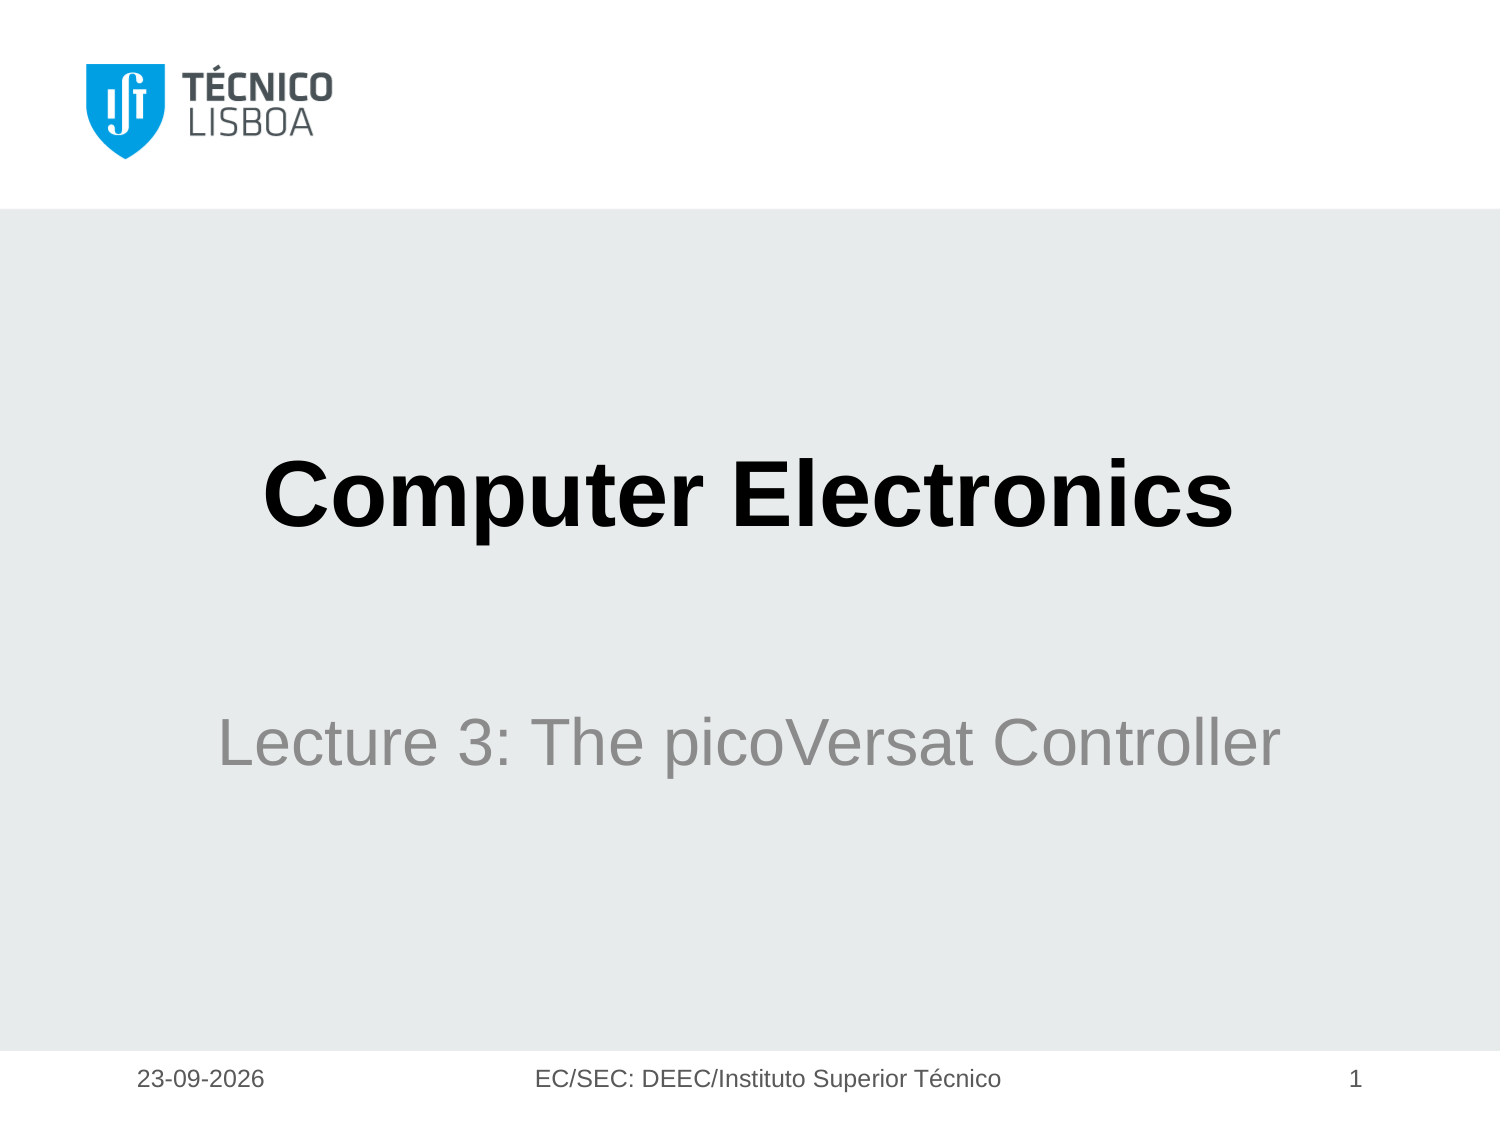

Computer Electronics
# Lecture 3: The picoVersat Controller
EC/SEC: DEEC/Instituto Superior Técnico